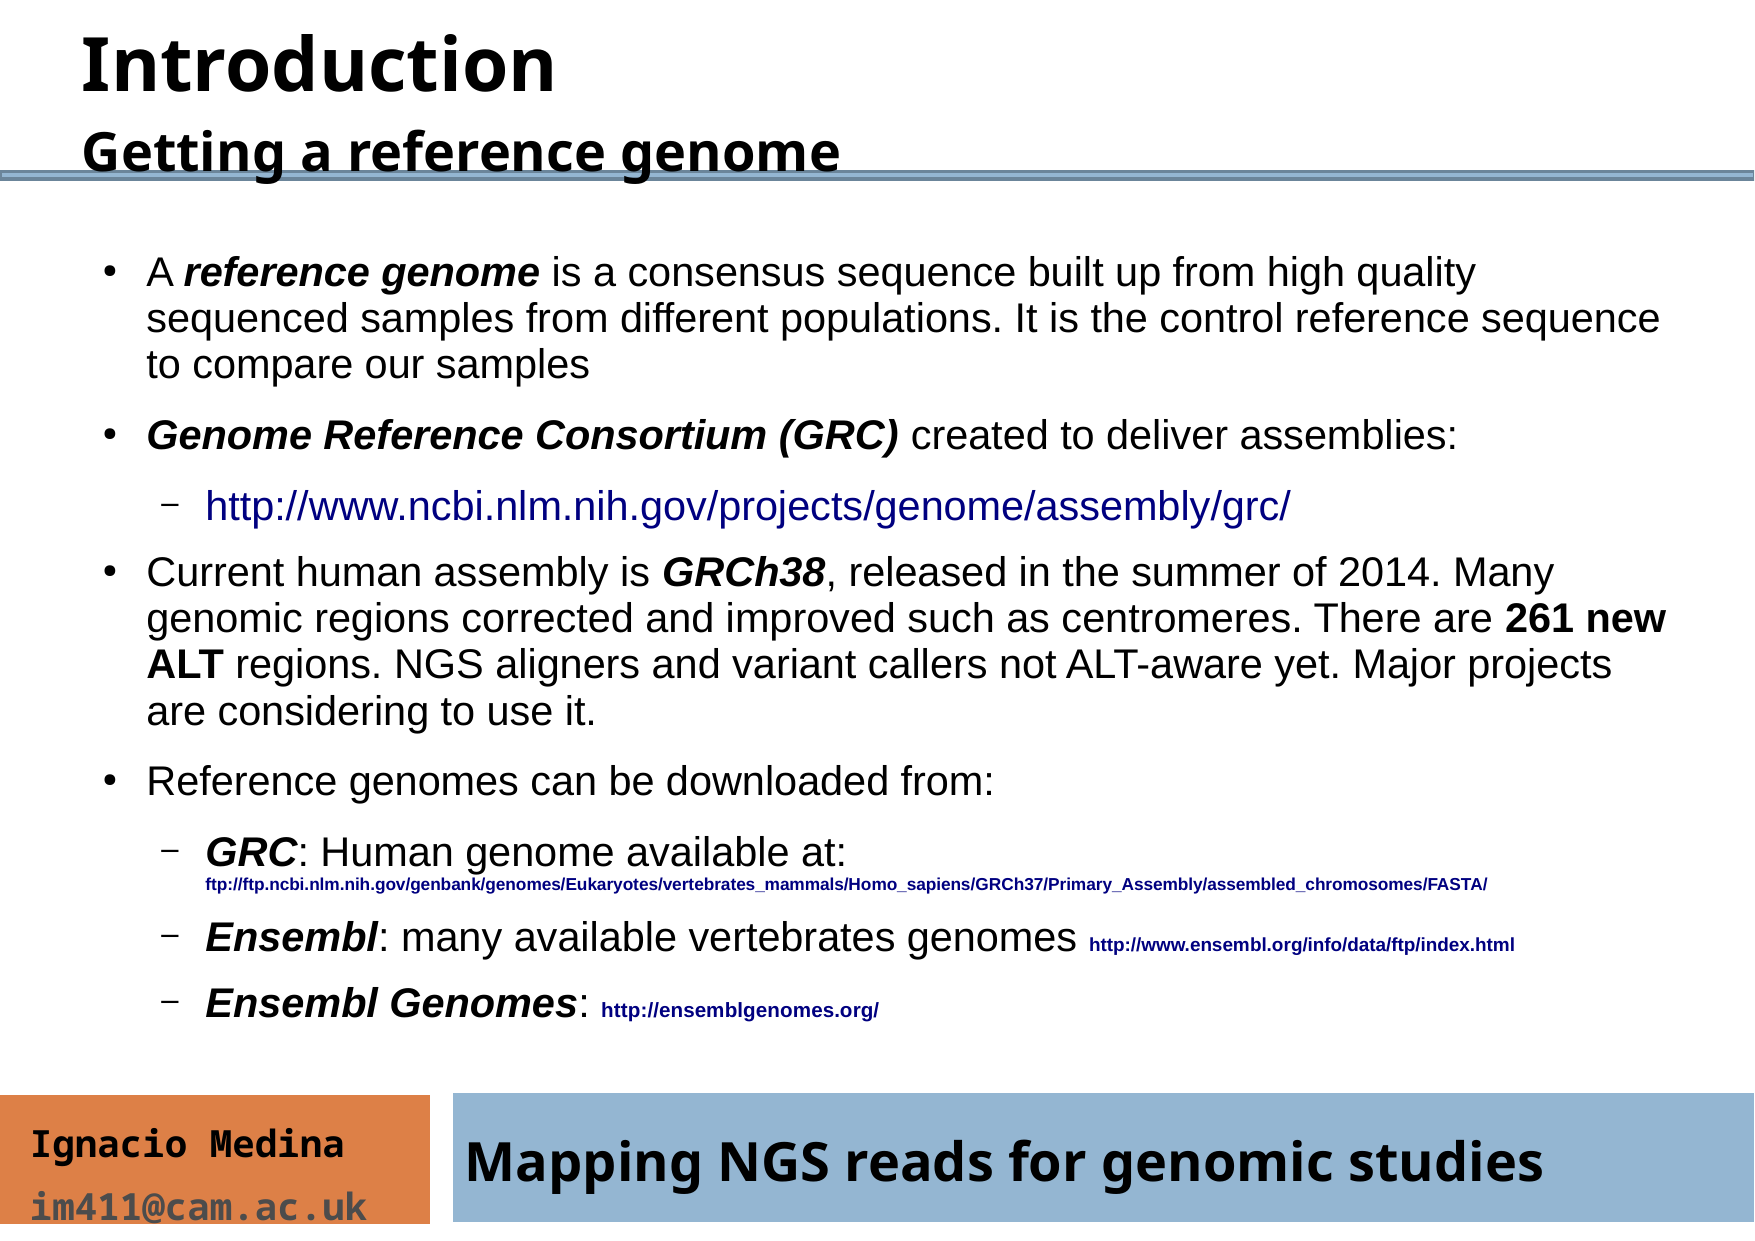

Introduction
Getting a reference genome
# A reference genome is a consensus sequence built up from high quality sequenced samples from different populations. It is the control reference sequence to compare our samples
Genome Reference Consortium (GRC) created to deliver assemblies:
http://www.ncbi.nlm.nih.gov/projects/genome/assembly/grc/
Current human assembly is GRCh38, released in the summer of 2014. Many genomic regions corrected and improved such as centromeres. There are 261 new ALT regions. NGS aligners and variant callers not ALT-aware yet. Major projects are considering to use it.
Reference genomes can be downloaded from:
GRC: Human genome available at: ftp://ftp.ncbi.nlm.nih.gov/genbank/genomes/Eukaryotes/vertebrates_mammals/Homo_sapiens/GRCh37/Primary_Assembly/assembled_chromosomes/FASTA/
Ensembl: many available vertebrates genomes http://www.ensembl.org/info/data/ftp/index.html
Ensembl Genomes: http://ensemblgenomes.org/
Ignacio Medina
im411@cam.ac.uk
Mapping NGS reads for genomic studies